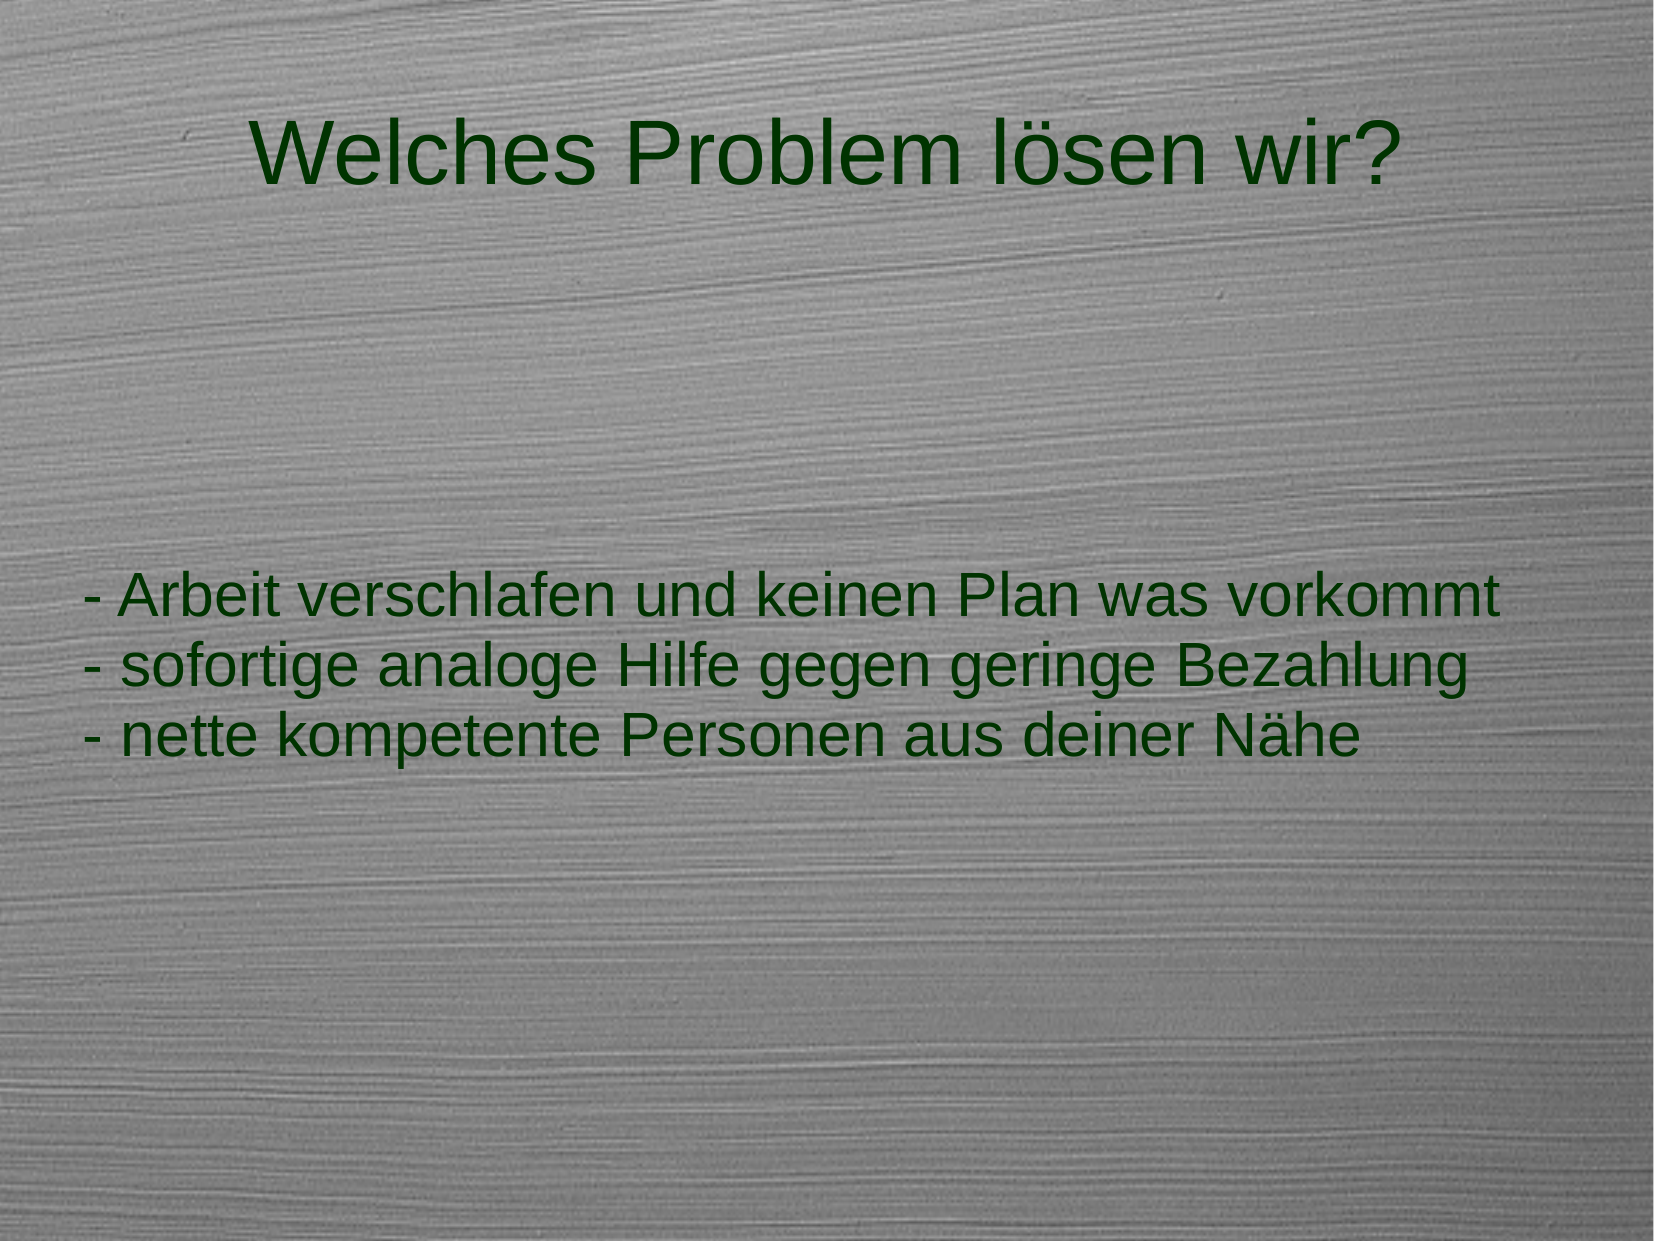

# Welches Problem lösen wir?
- Arbeit verschlafen und keinen Plan was vorkommt
- sofortige analoge Hilfe gegen geringe Bezahlung
- nette kompetente Personen aus deiner Nähe